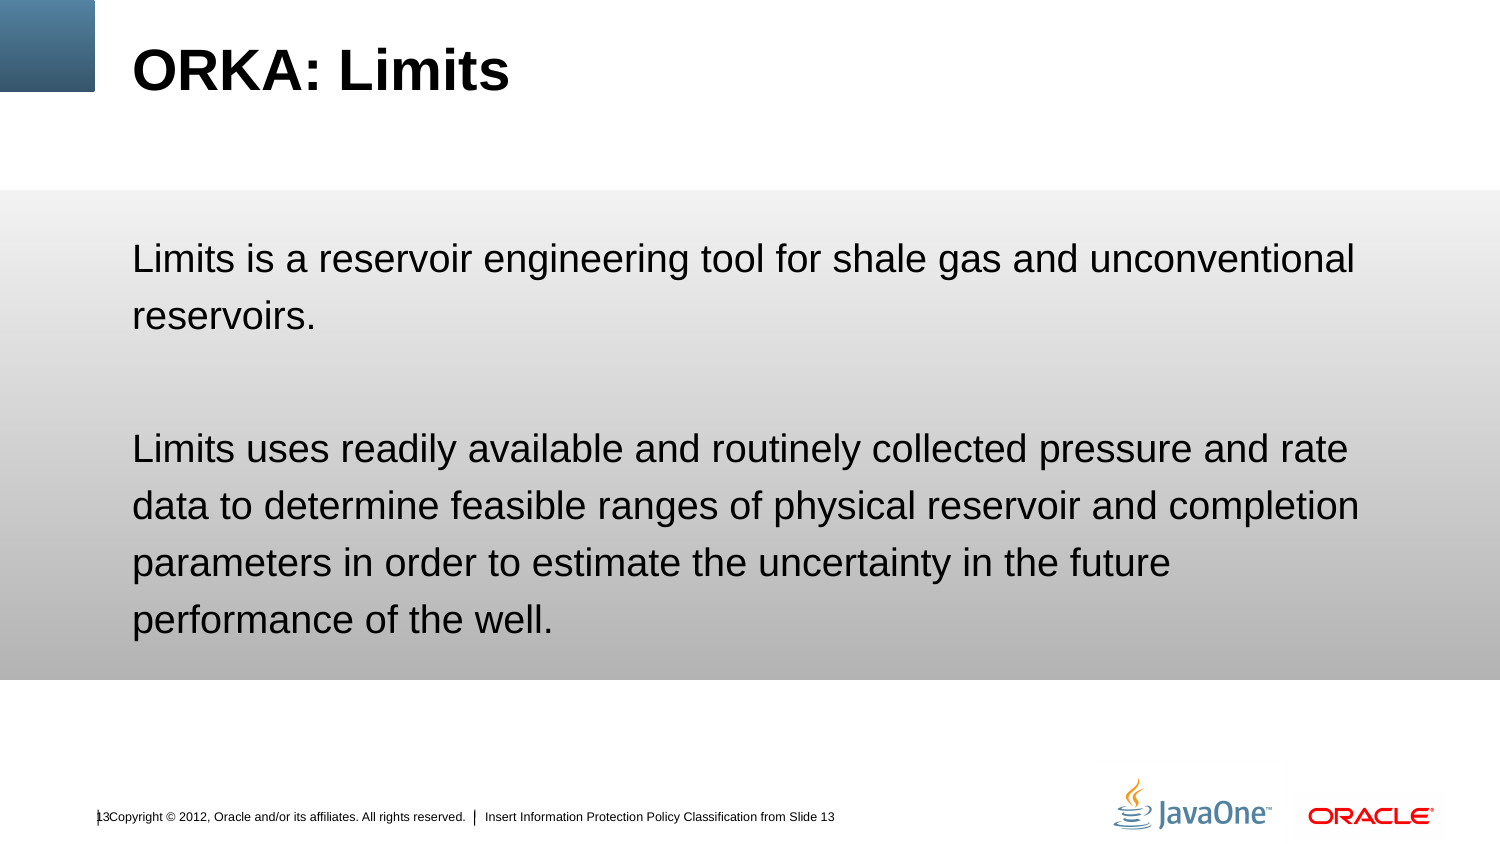

# ORKA: Limits
Limits is a reservoir engineering tool for shale gas and unconventional reservoirs.
Limits uses readily available and routinely collected pressure and rate data to determine feasible ranges of physical reservoir and completion parameters in order to estimate the uncertainty in the future performance of the well.